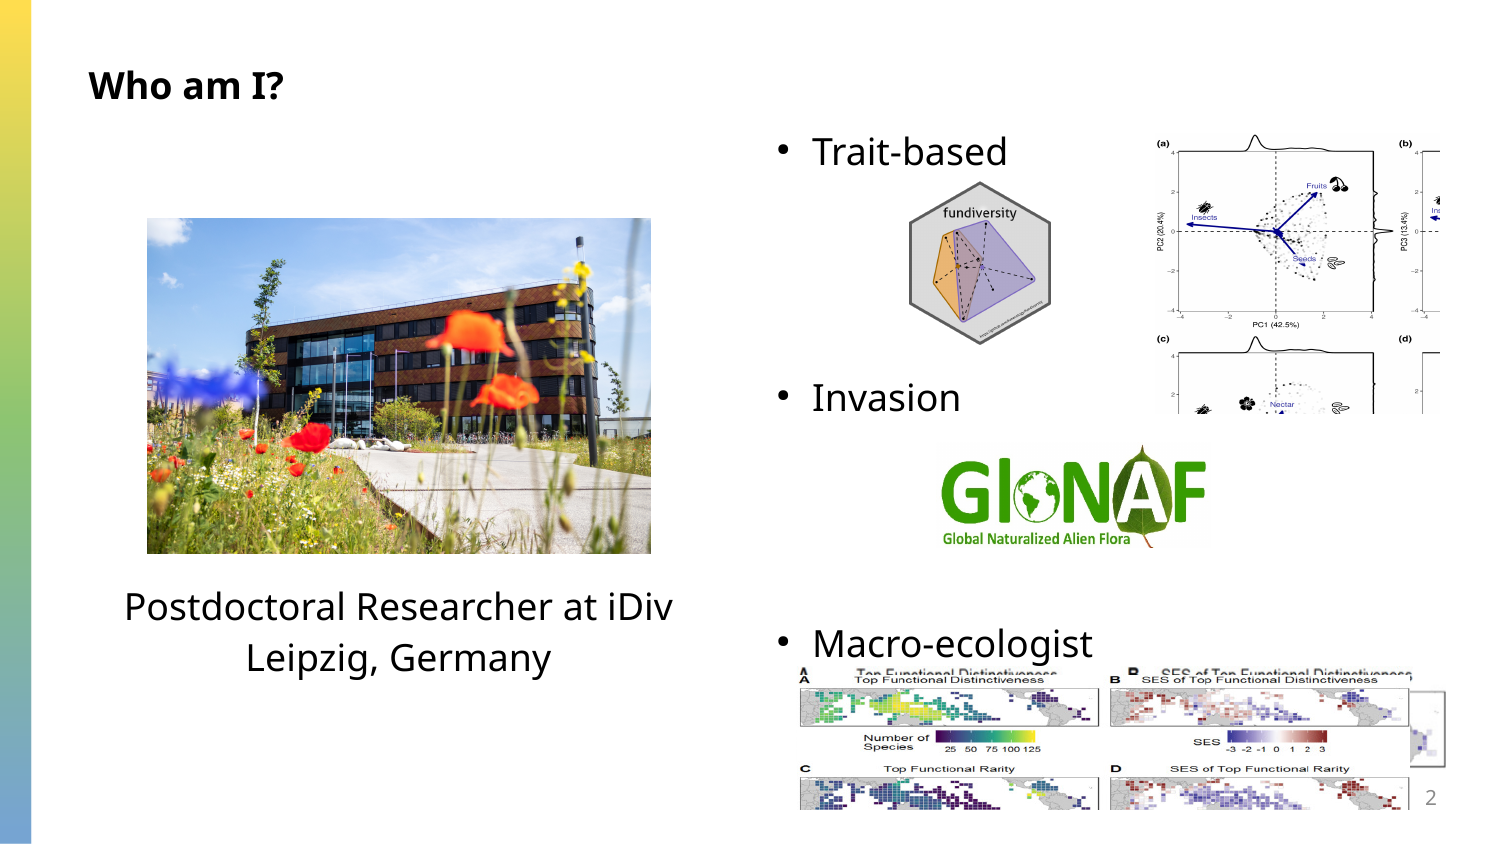

# Who am I?
Trait-based
Invasion
Macro-ecologist
Postdoctoral Researcher at iDiv
Leipzig, Germany
2